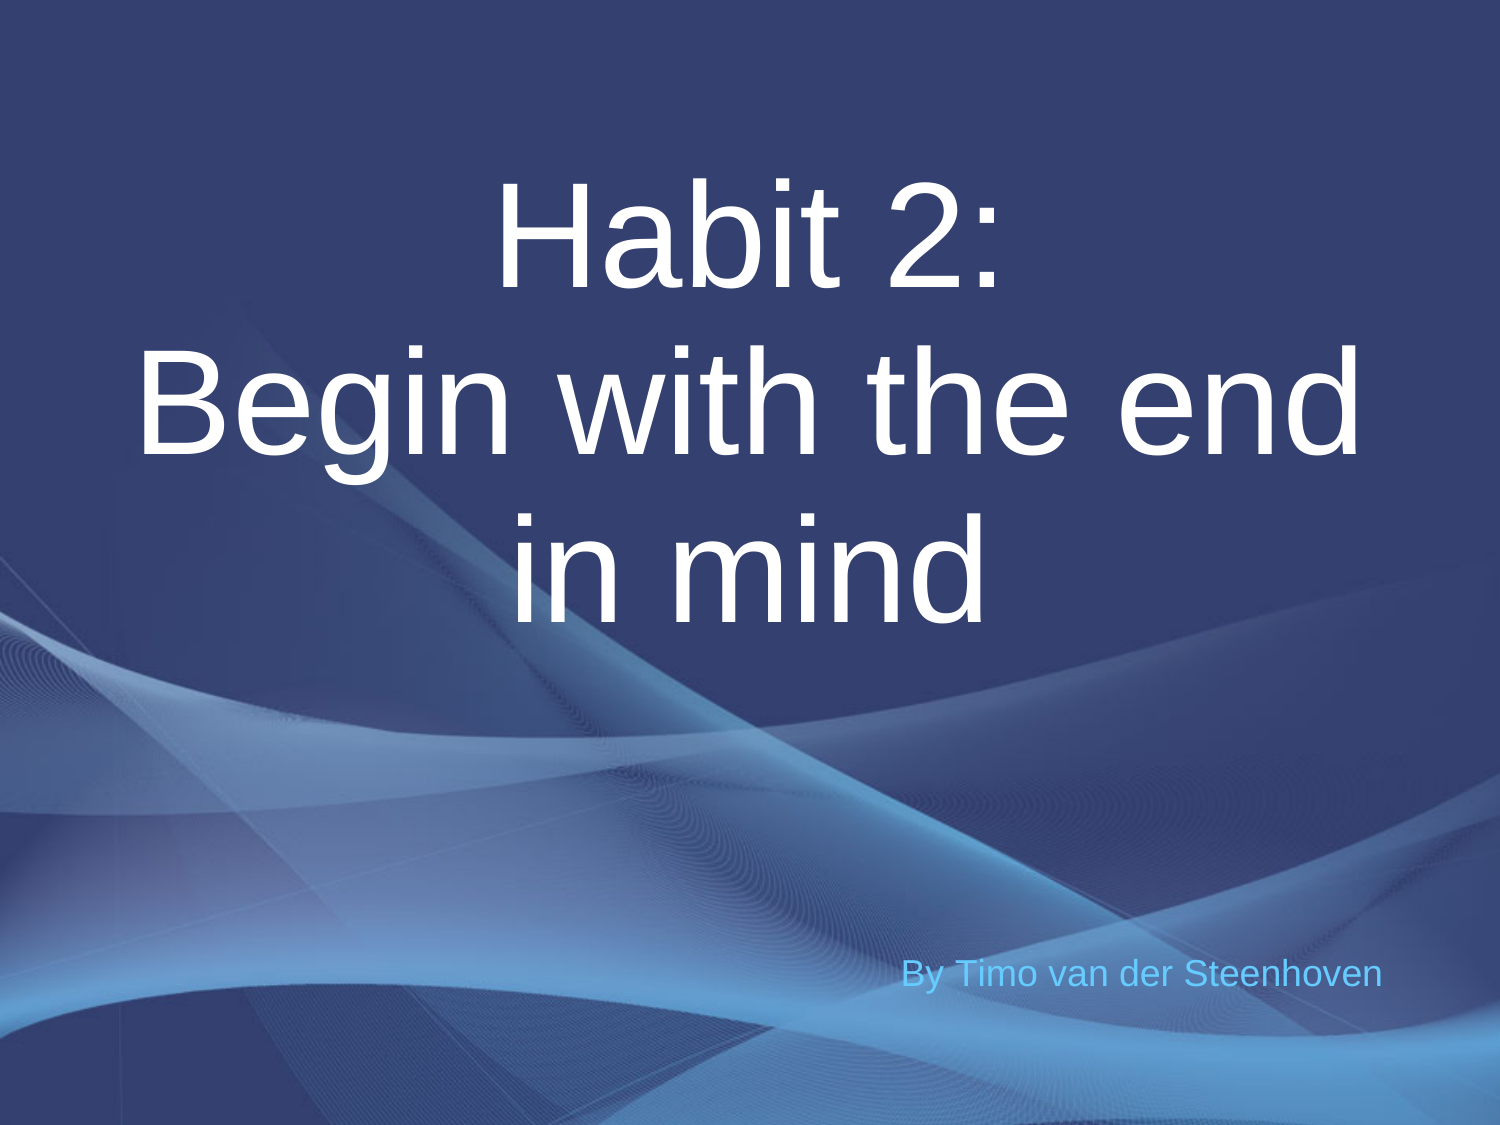

# Habit 2: Begin with the end in mind
By Timo van der Steenhoven